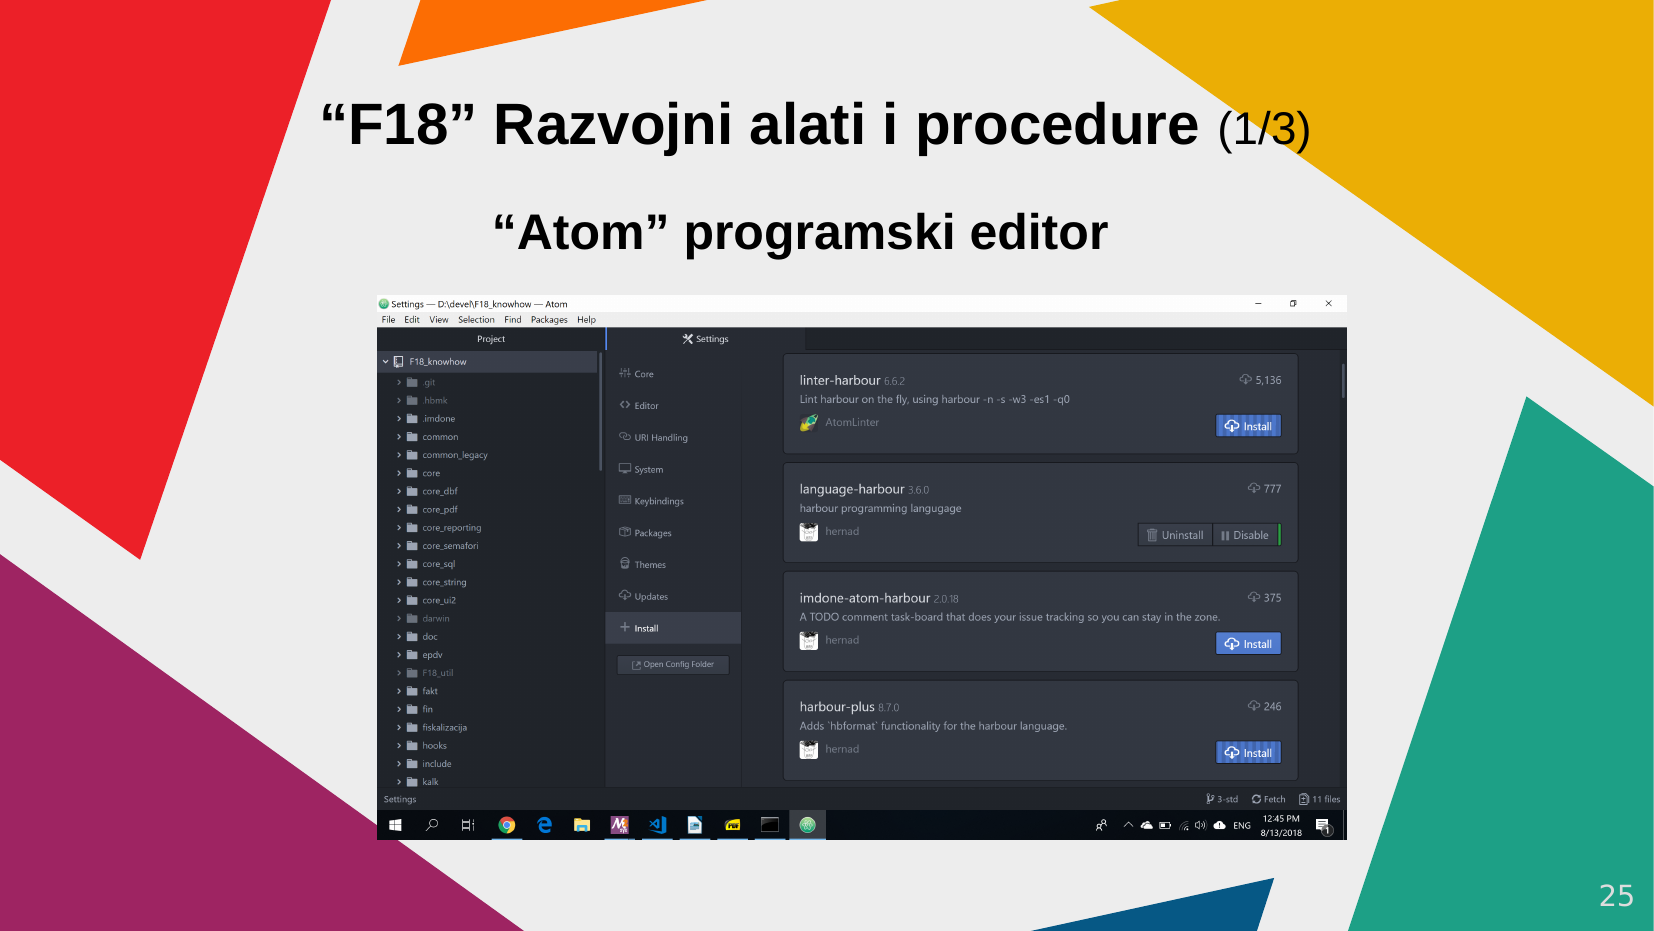

# “F18” Razvojni alati i procedure (1/3)
“Atom” programski editor
25